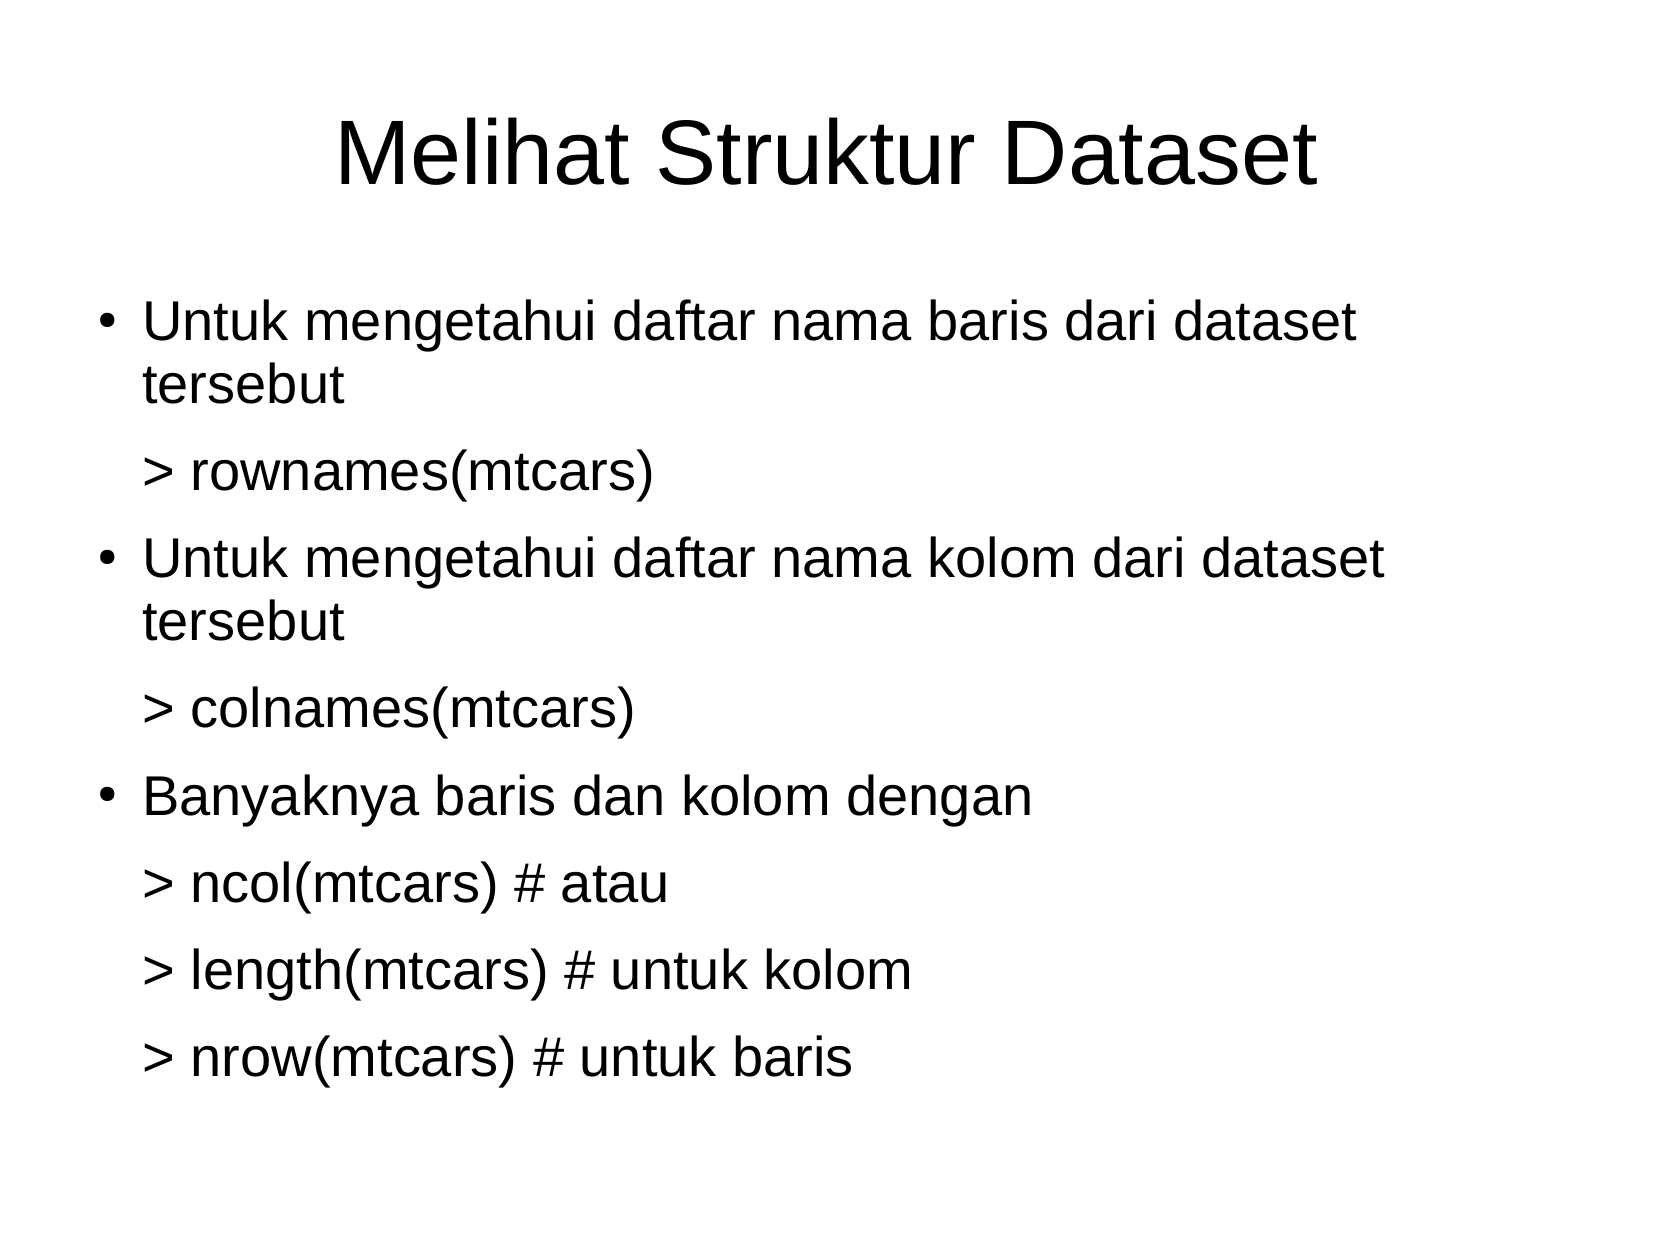

# Melihat Struktur Dataset
Untuk mengetahui daftar nama baris dari dataset tersebut
> rownames(mtcars)
Untuk mengetahui daftar nama kolom dari dataset tersebut
> colnames(mtcars)
Banyaknya baris dan kolom dengan
> ncol(mtcars) # atau
> length(mtcars) # untuk kolom
> nrow(mtcars) # untuk baris